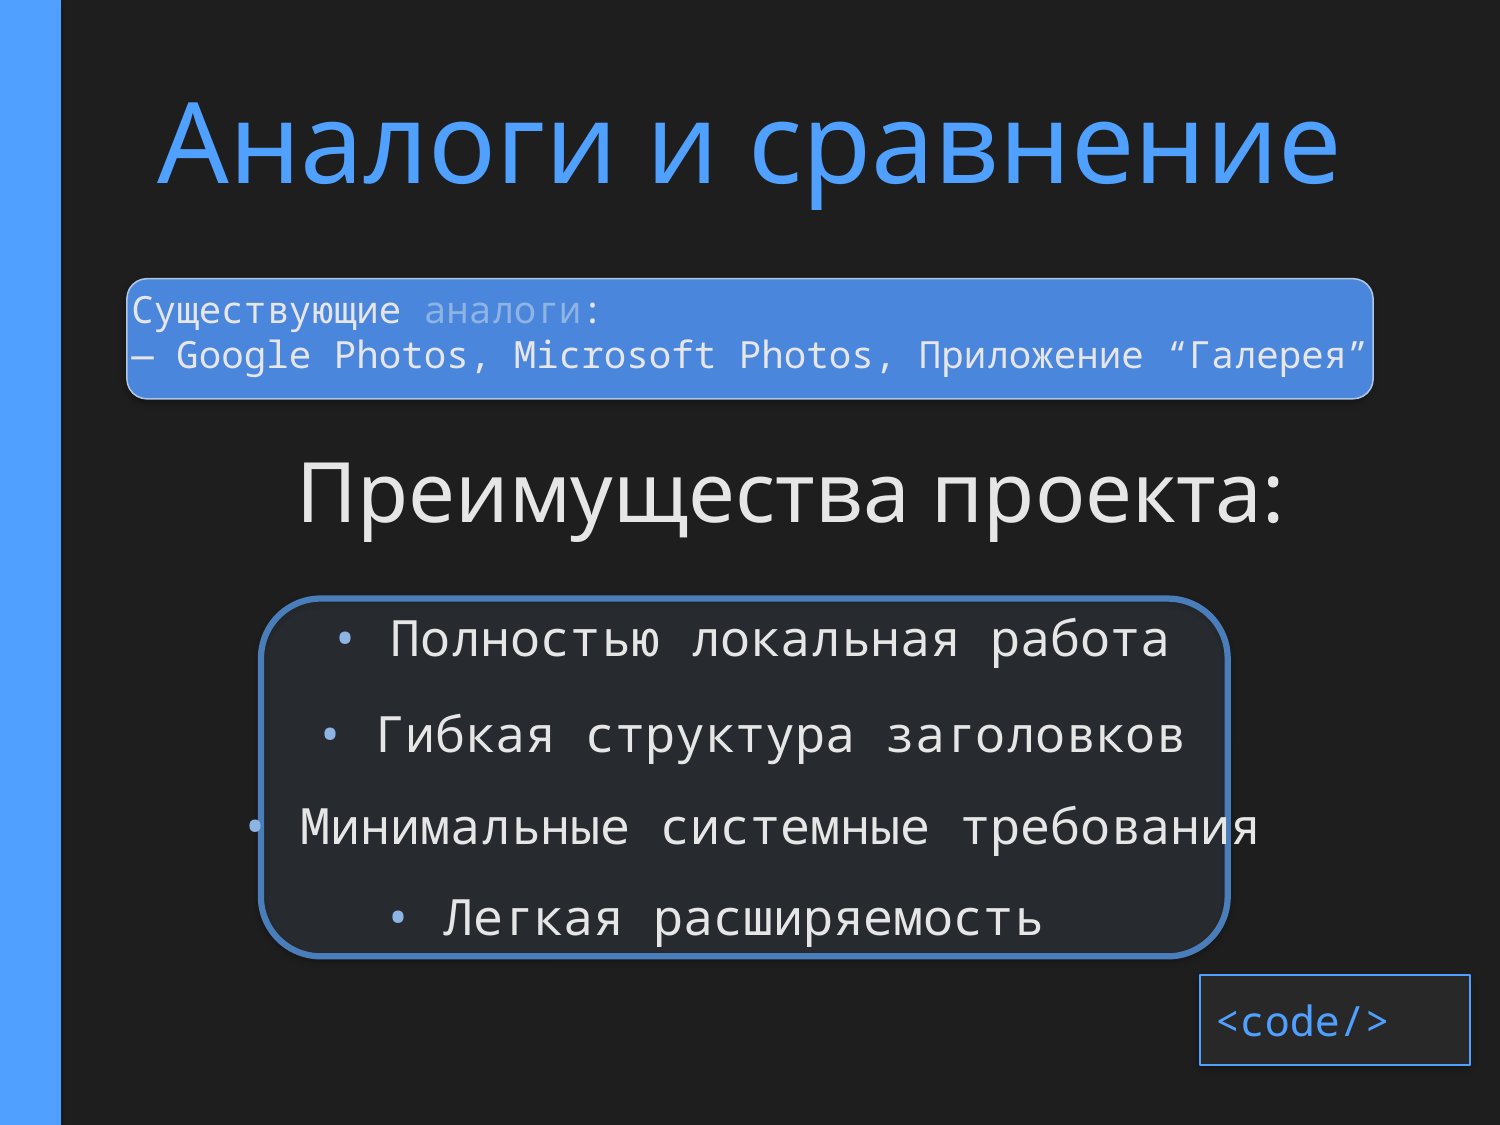

# Аналоги и сравнение
Существующие аналоги:
— Google Photos, Microsoft Photos, Приложение “Галерея”
.
Преимущества проекта:
• Полностью локальная работа
• Гибкая структура заголовков
• Минимальные системные требования
• Легкая расширяемость
<code/>